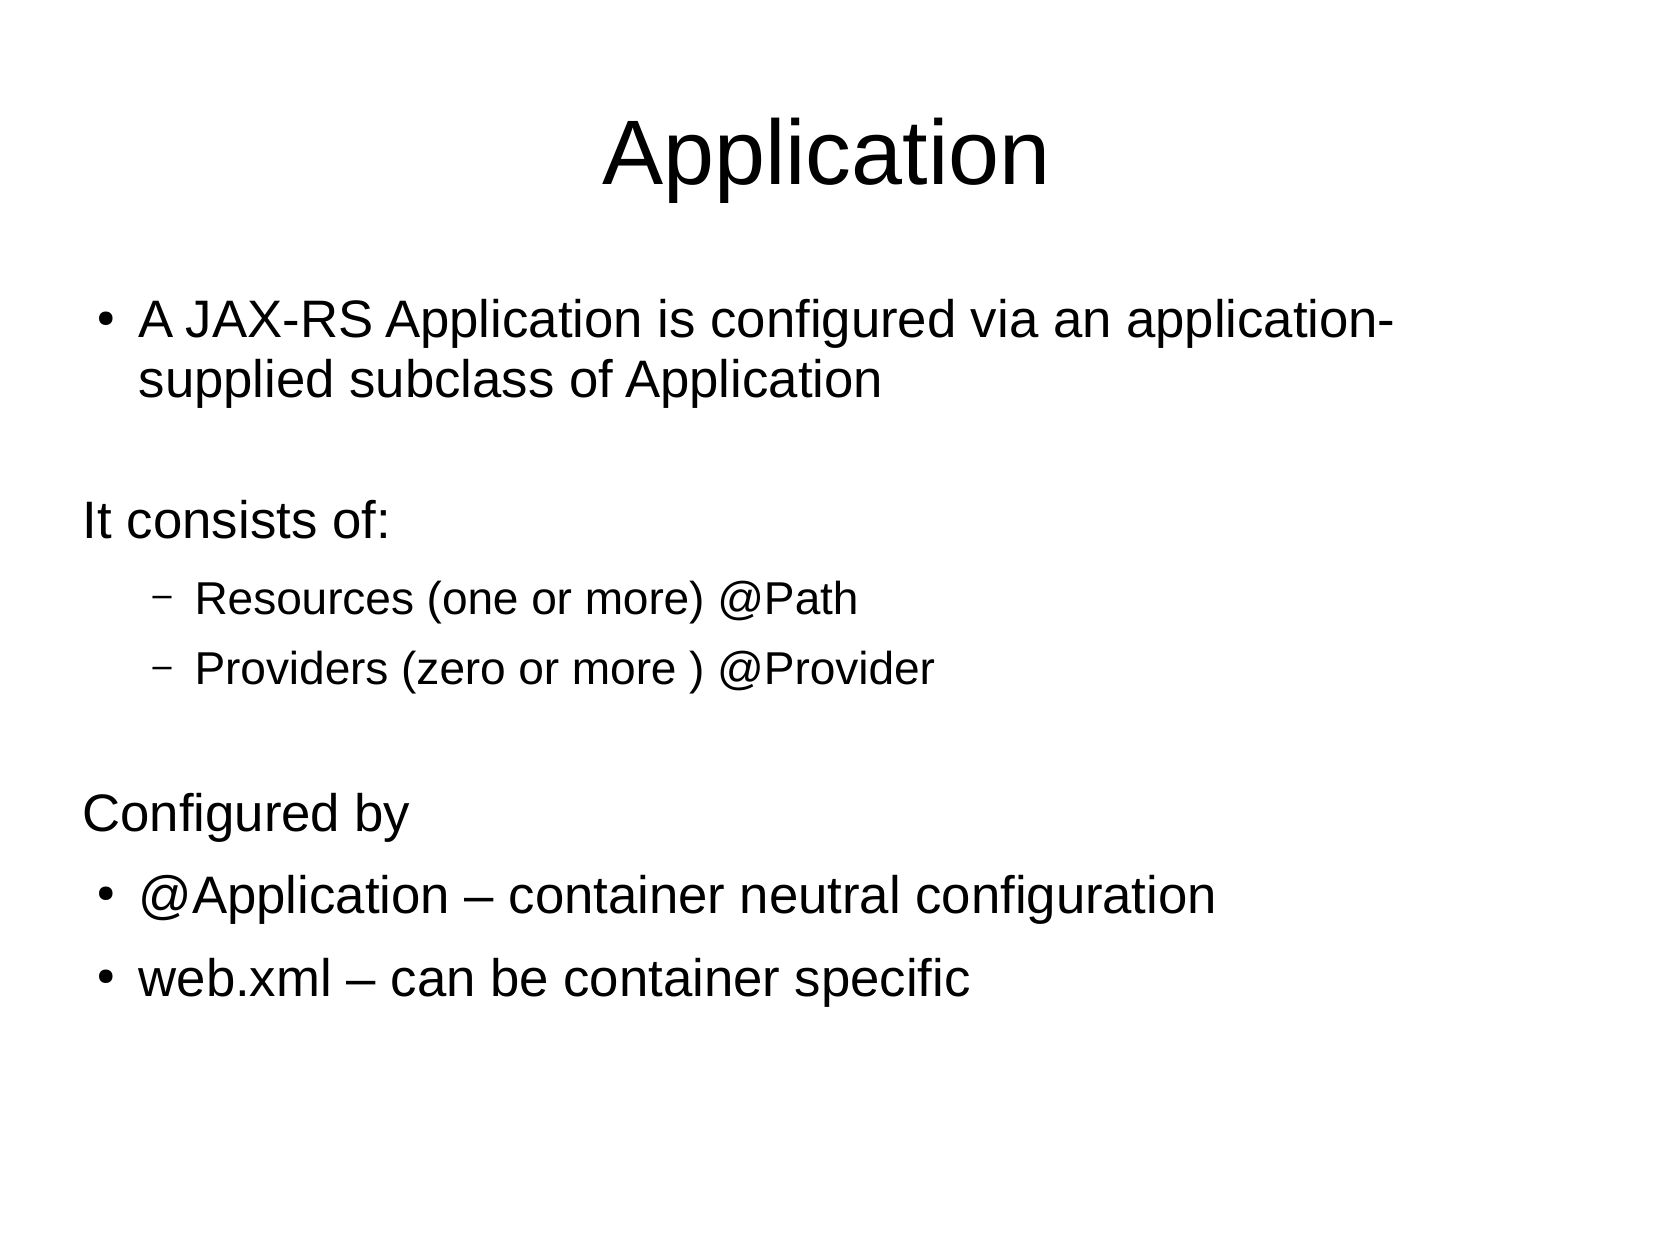

# Application
A JAX-RS Application is configured via an application-supplied subclass of Application
It consists of:
Resources (one or more) @Path
Providers (zero or more ) @Provider
Configured by
@Application – container neutral configuration
web.xml – can be container specific